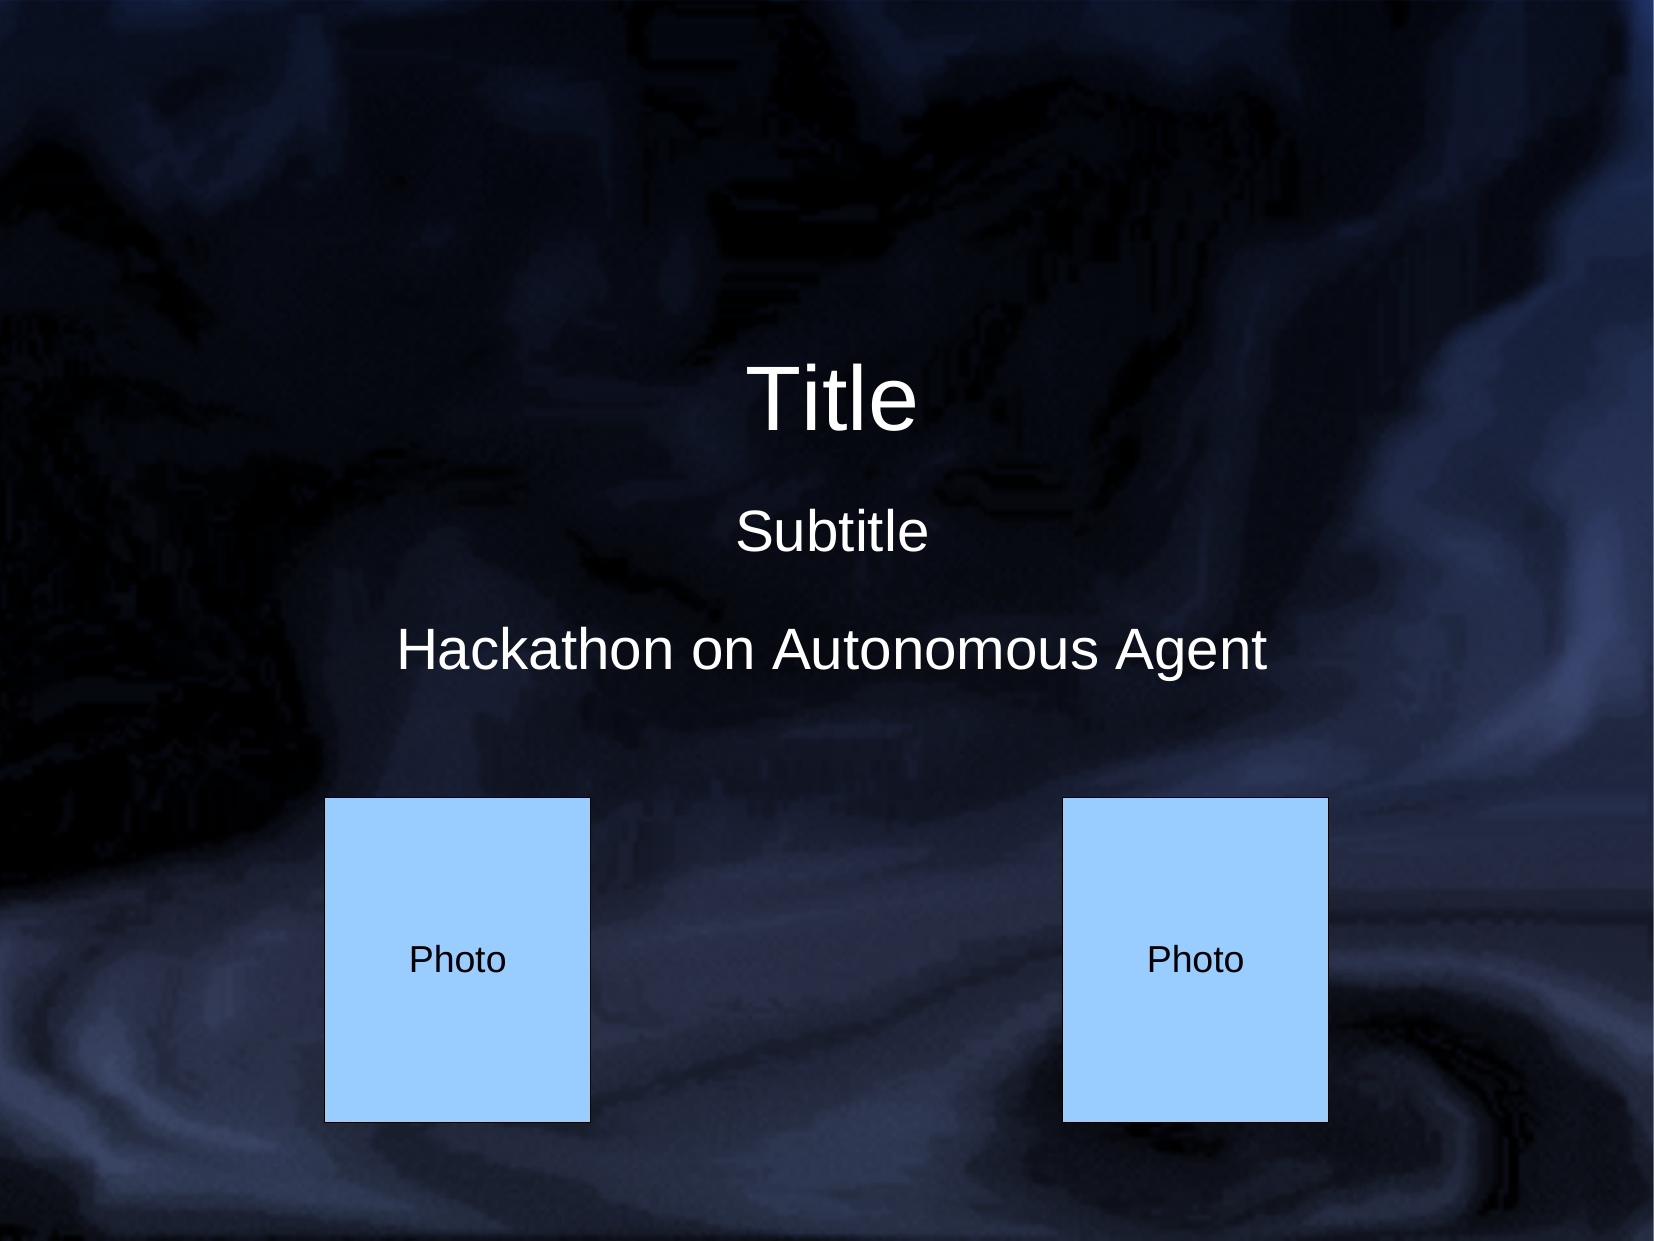

# Title
Subtitle
Hackathon on Autonomous Agent
Photo
Photo